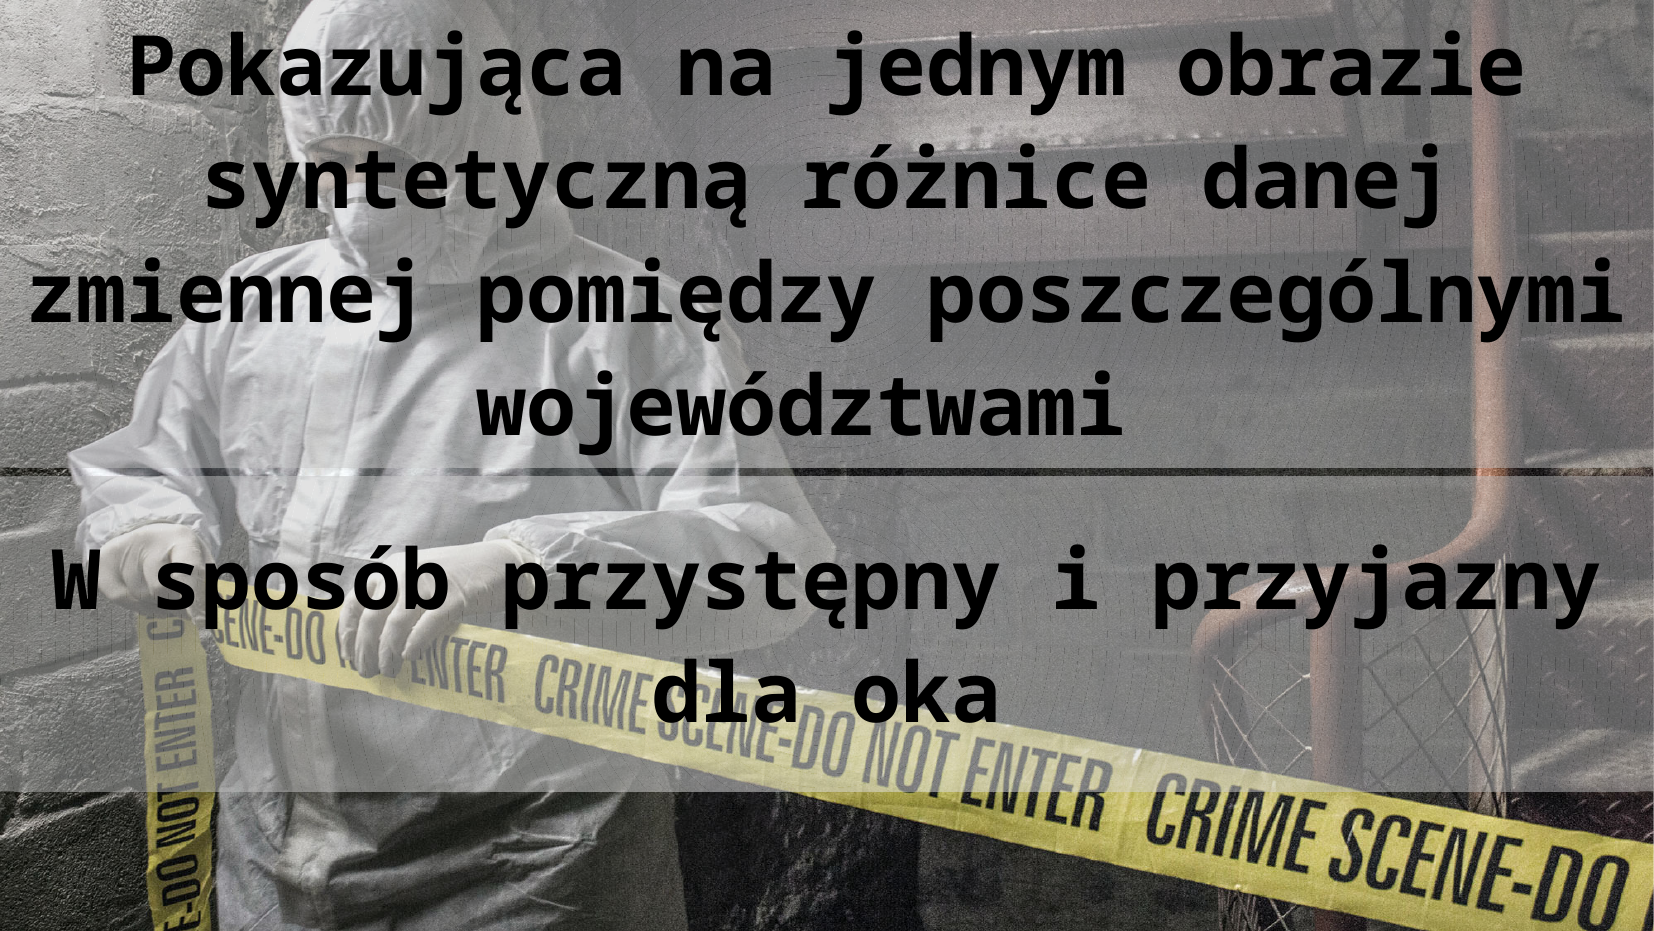

Pokazująca na jednym obrazie syntetyczną różnice danej zmiennej pomiędzy poszczególnymi województwami
W sposób przystępny i przyjazny dla oka
Piotr Kabała
Paweł Woronka